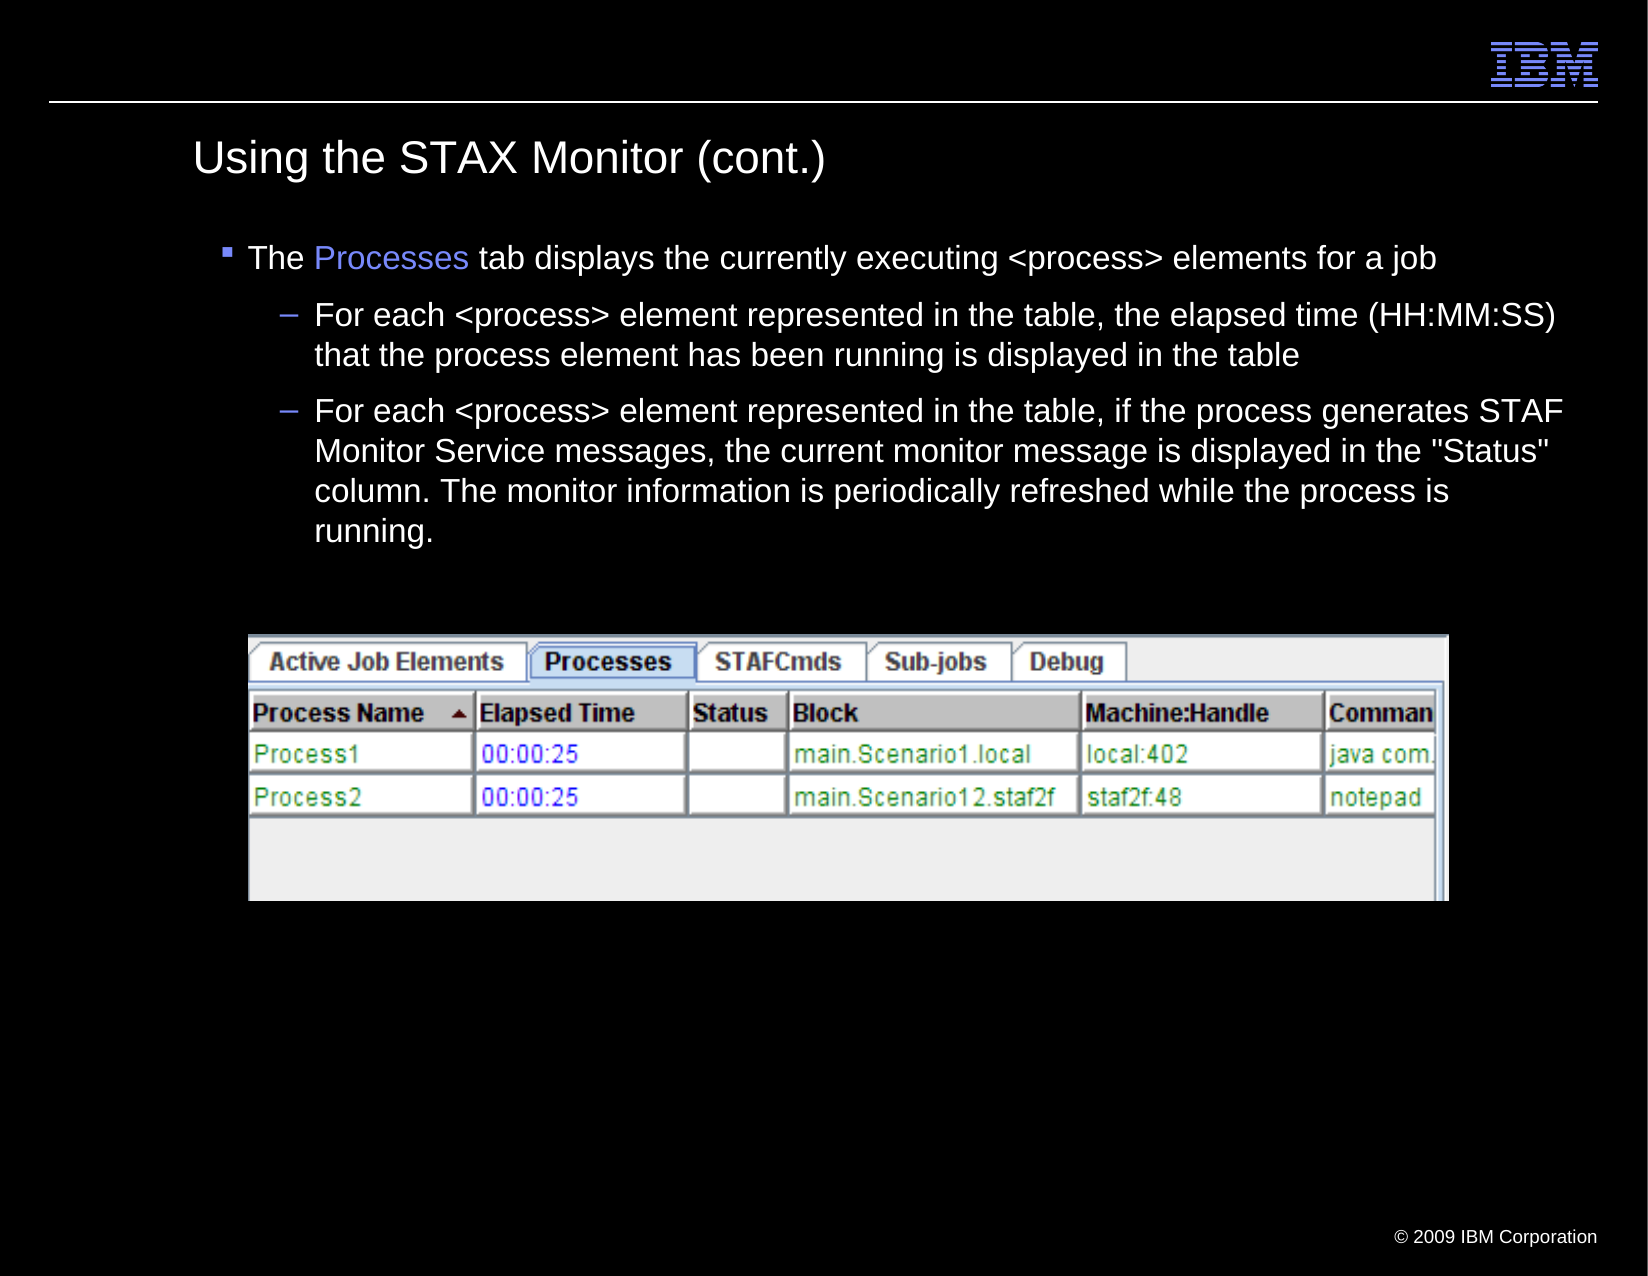

# Using the STAX Monitor (cont.)
The Processes tab displays the currently executing <process> elements for a job
For each <process> element represented in the table, the elapsed time (HH:MM:SS) that the process element has been running is displayed in the table
For each <process> element represented in the table, if the process generates STAF Monitor Service messages, the current monitor message is displayed in the "Status" column. The monitor information is periodically refreshed while the process is running.